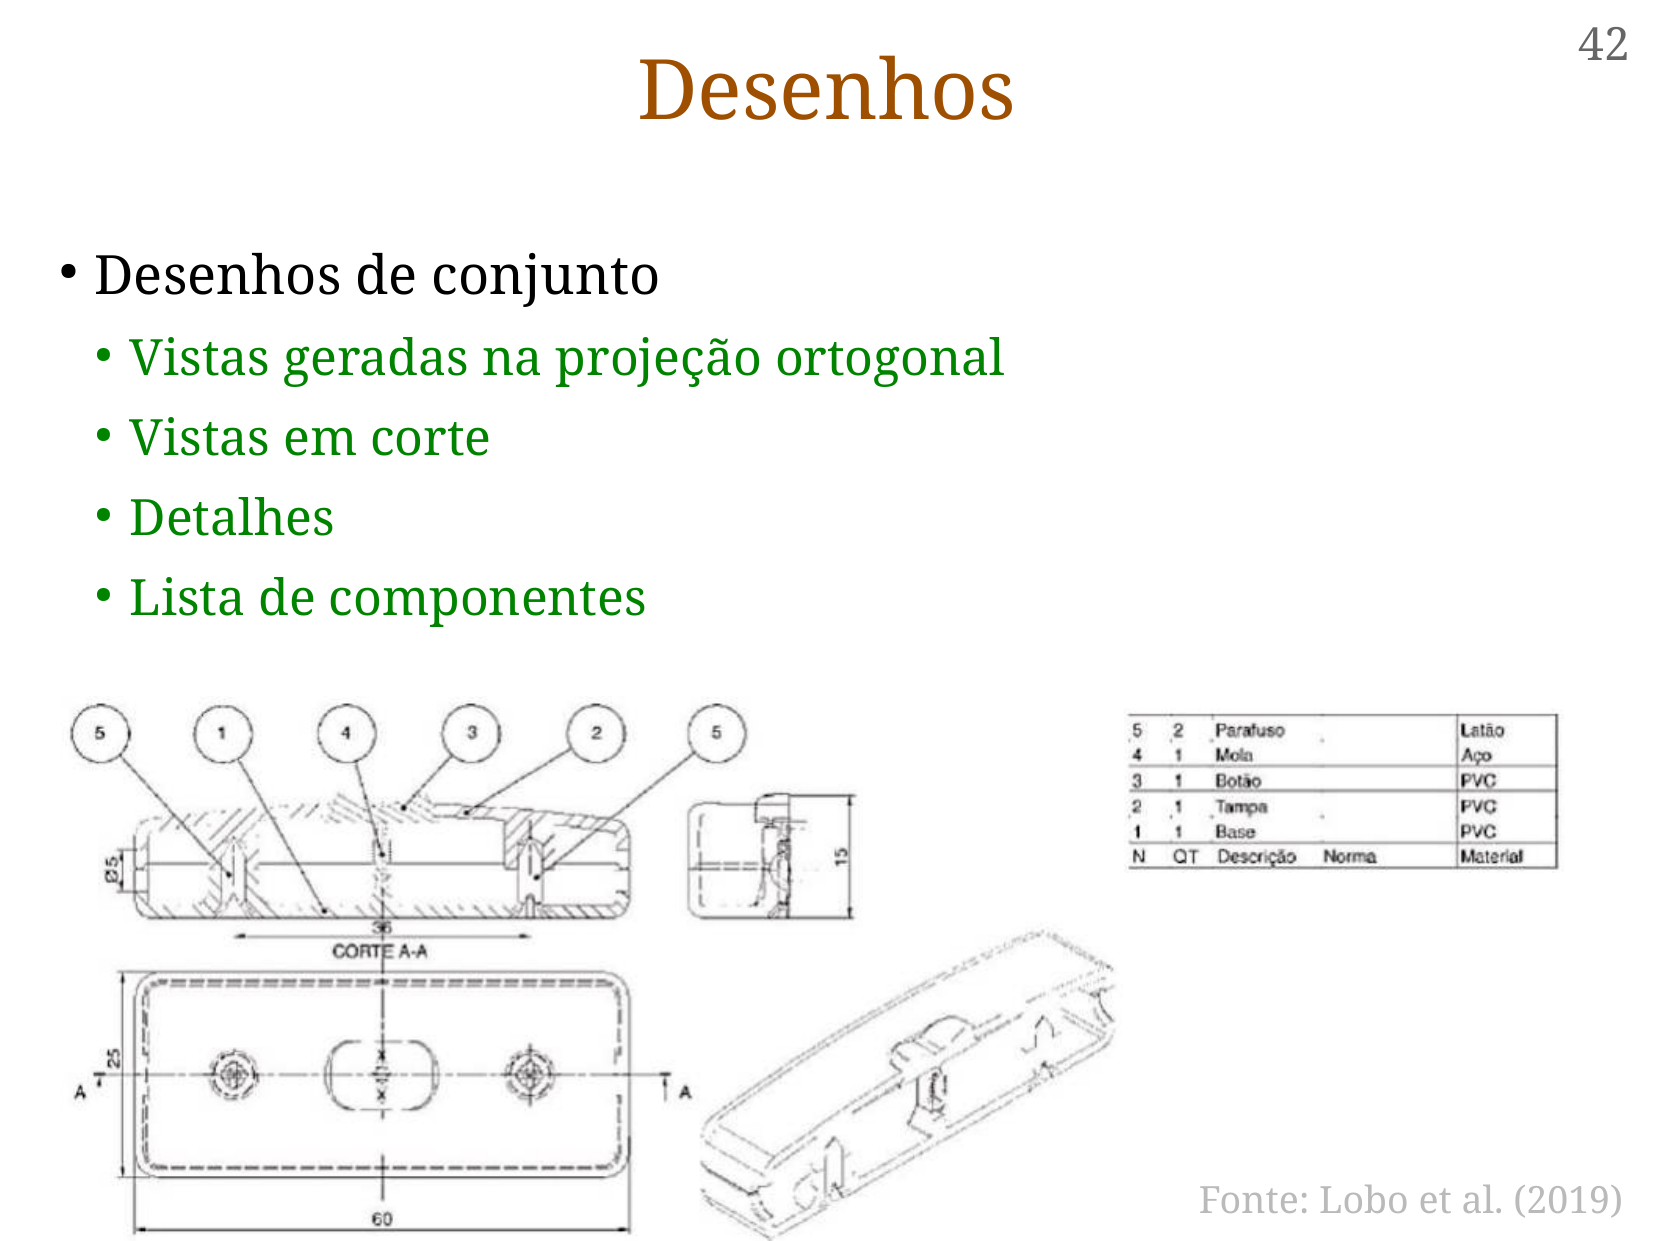

42
# Desenhos
Desenhos de conjunto
Vistas geradas na projeção ortogonal
Vistas em corte
Detalhes
Lista de componentes
Fonte: Lobo et al. (2019)